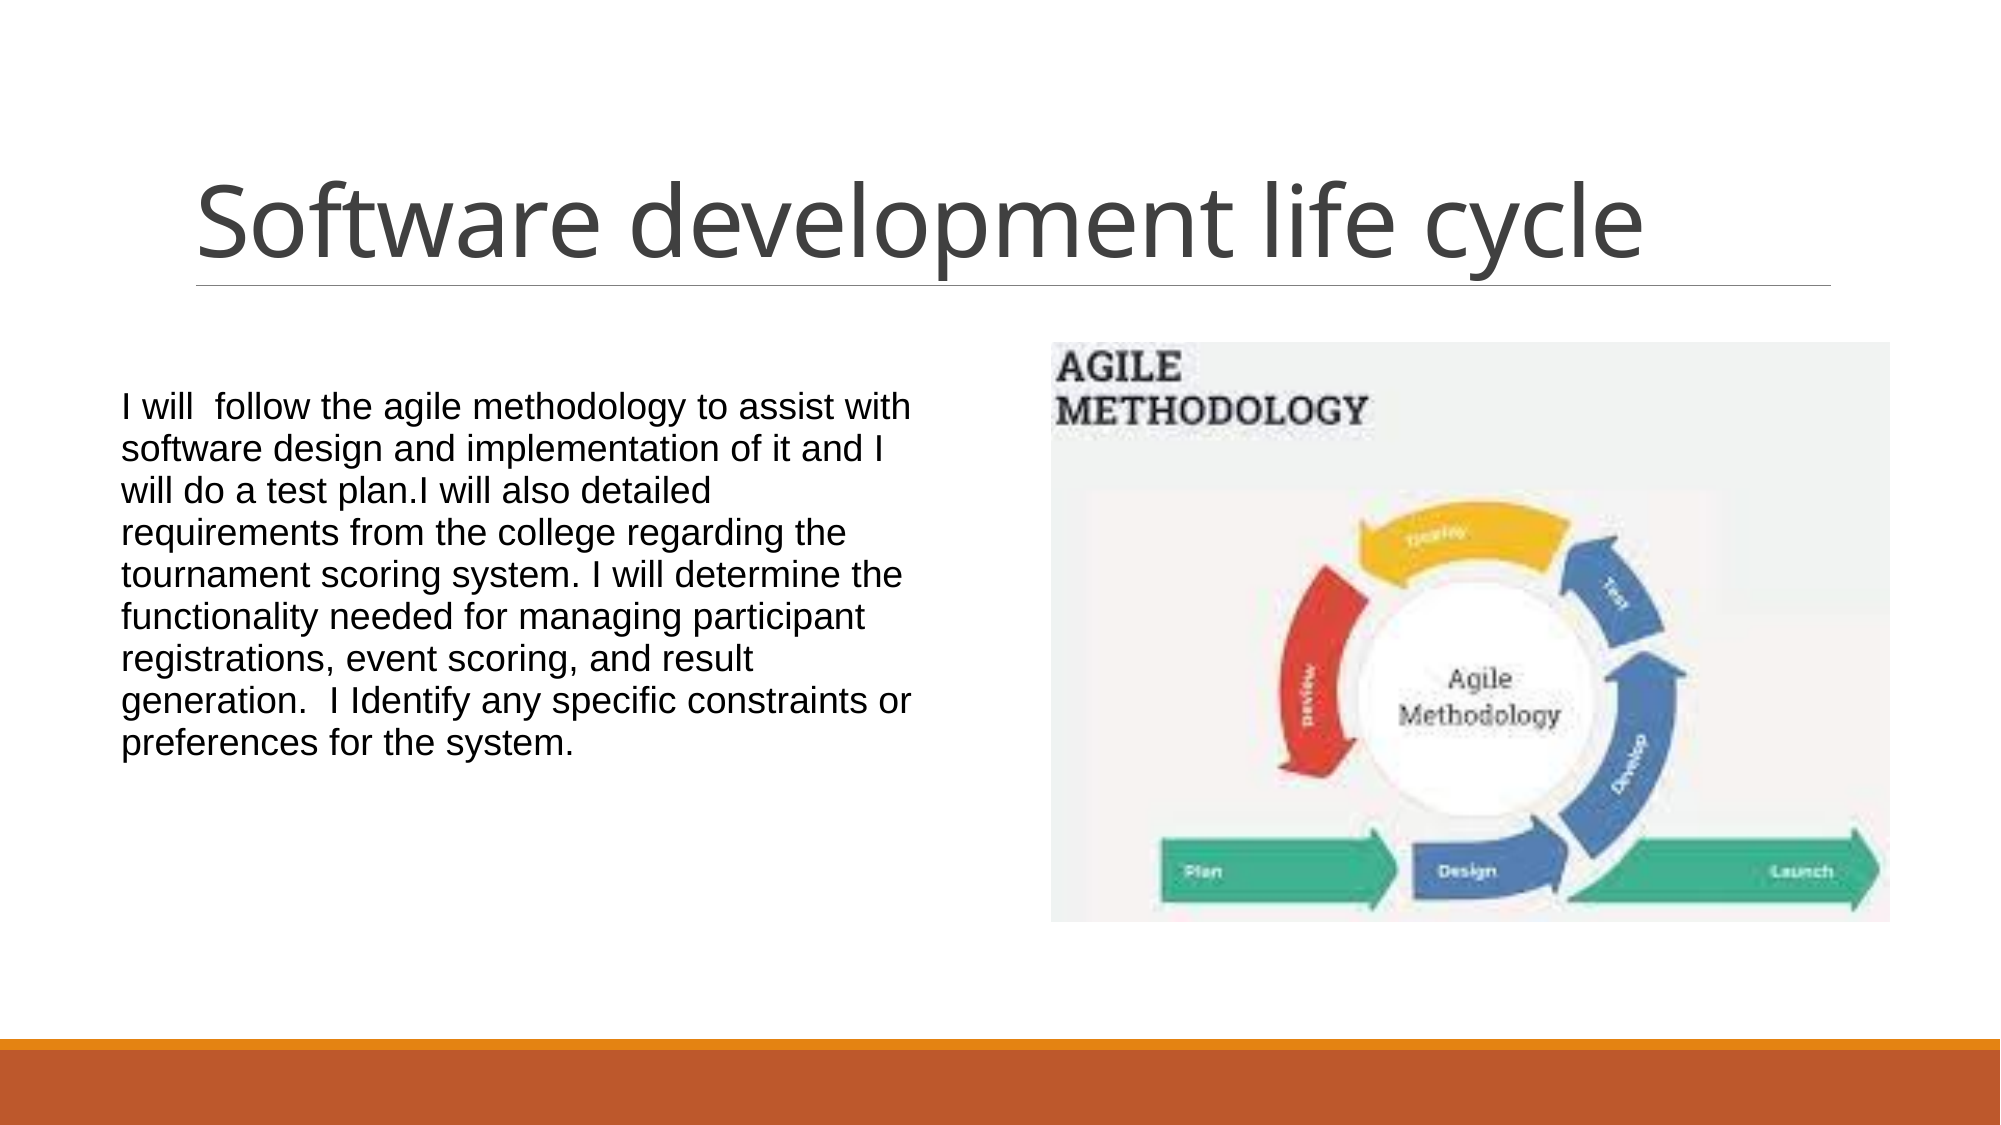

# Software development life cycle
I will  follow the agile methodology to assist with software design and implementation of it and I will do a test plan.I will also detailed requirements from the college regarding the tournament scoring system. I will determine the functionality needed for managing participant registrations, event scoring, and result generation. I Identify any specific constraints or preferences for the system.